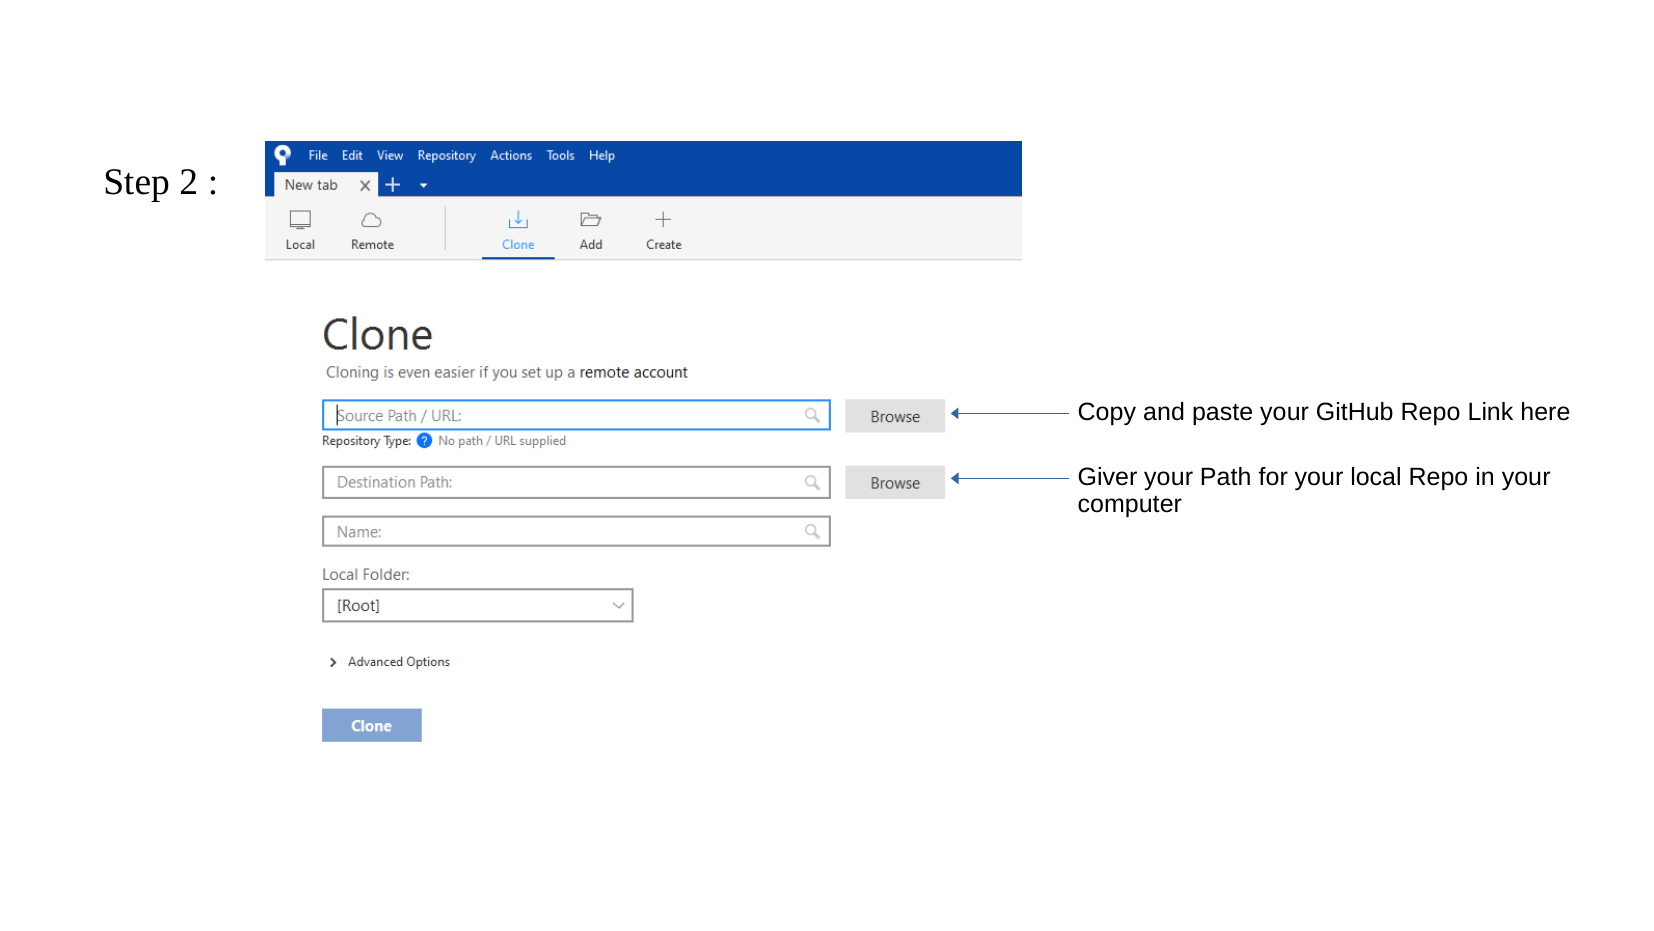

Step 2 :
Copy and paste your GitHub Repo Link here
Giver your Path for your local Repo in your computer